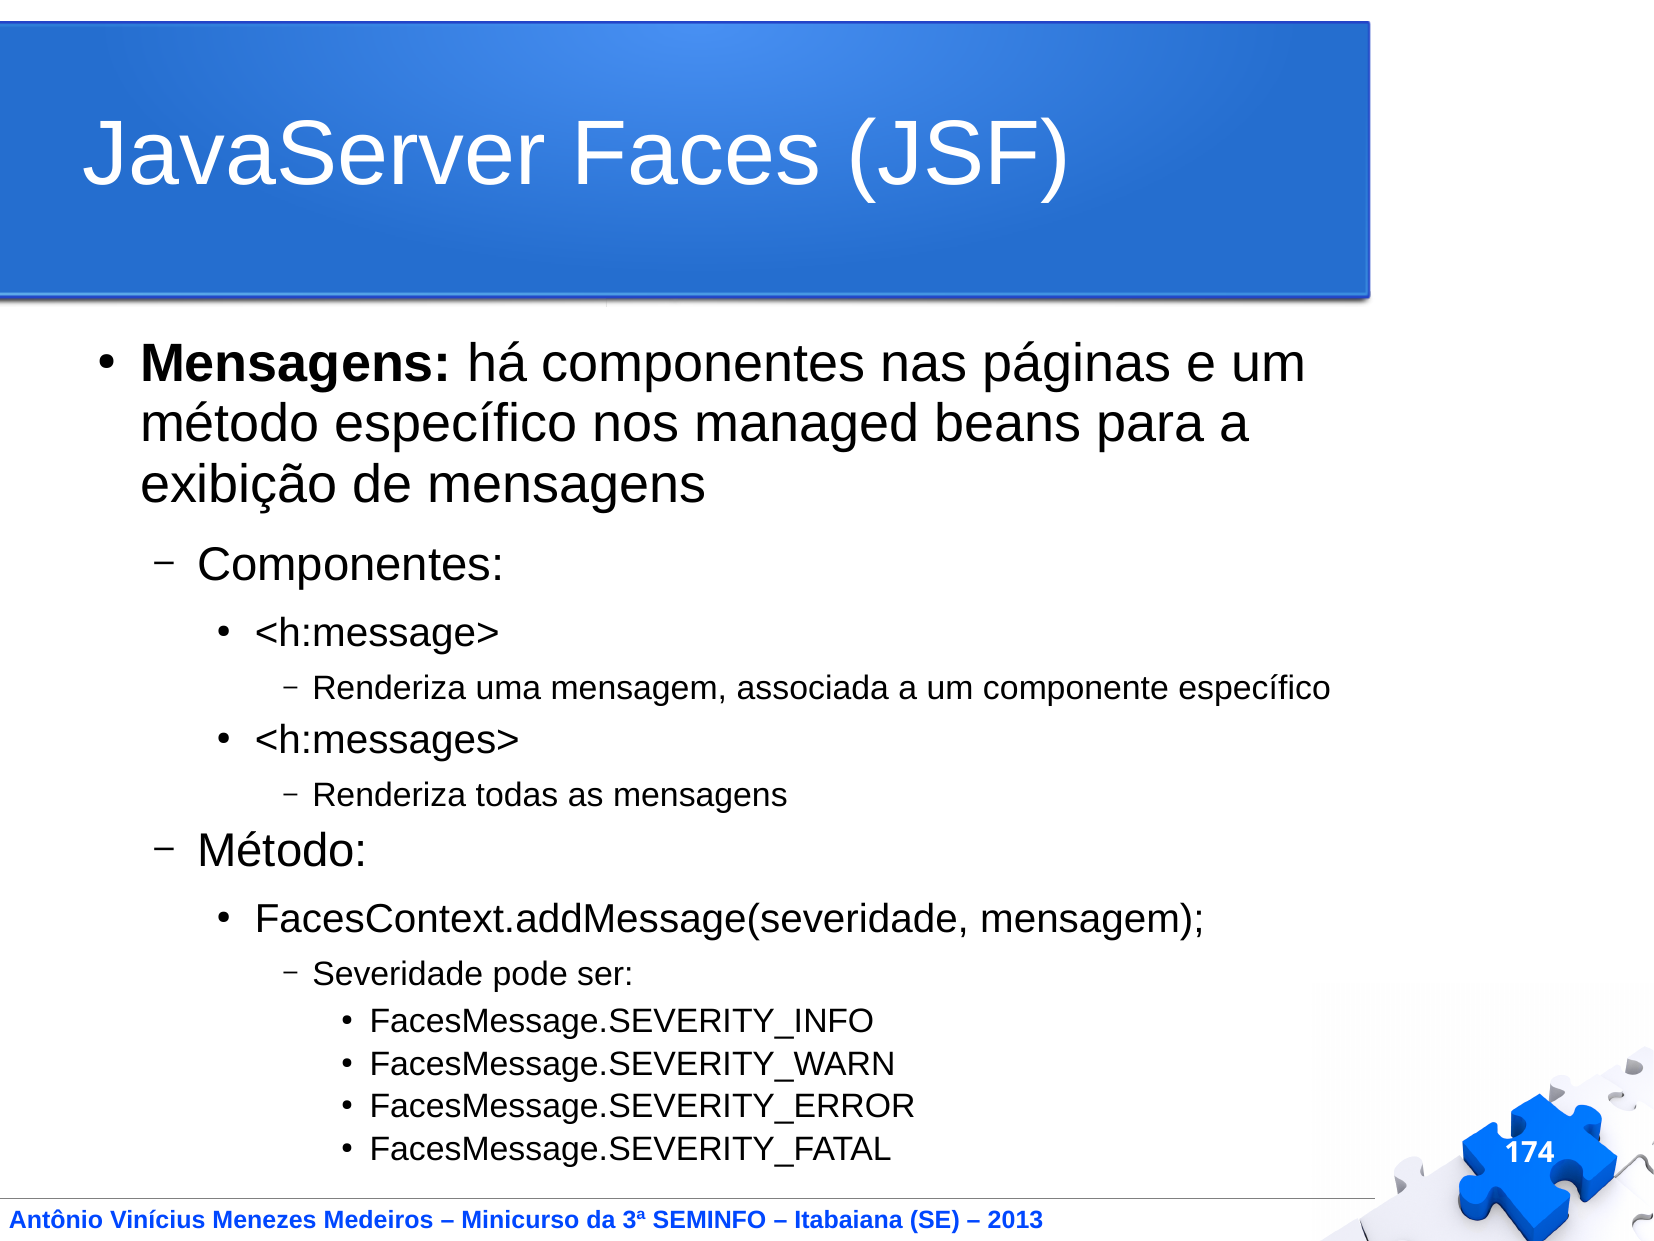

# JavaServer Faces (JSF)
Mensagens: há componentes nas páginas e um método específico nos managed beans para a exibição de mensagens
Componentes:
<h:message>
Renderiza uma mensagem, associada a um componente específico
<h:messages>
Renderiza todas as mensagens
Método:
FacesContext.addMessage(severidade, mensagem);
Severidade pode ser:
FacesMessage.SEVERITY_INFO
FacesMessage.SEVERITY_WARN
FacesMessage.SEVERITY_ERROR
FacesMessage.SEVERITY_FATAL
174